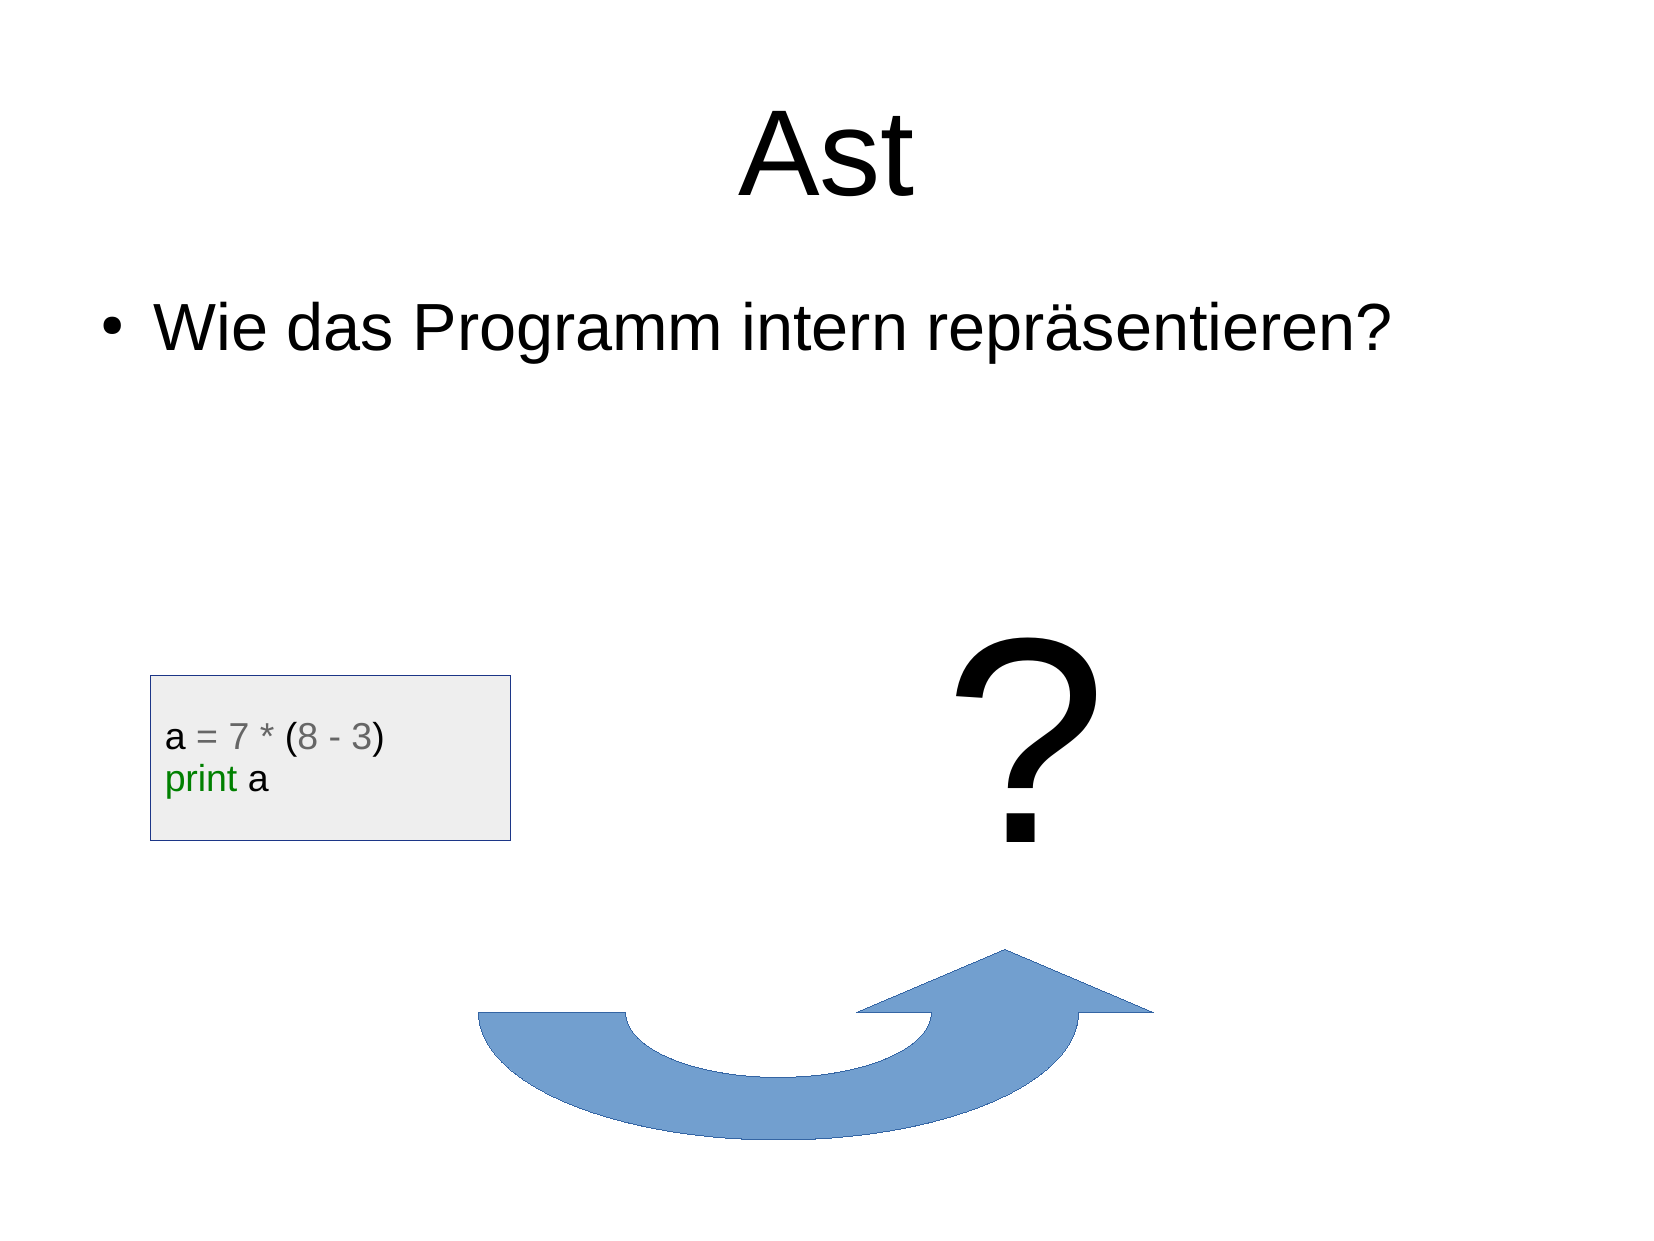

# Ast
Wie das Programm intern repräsentieren?
?
a = 7 * (8 - 3)
print a